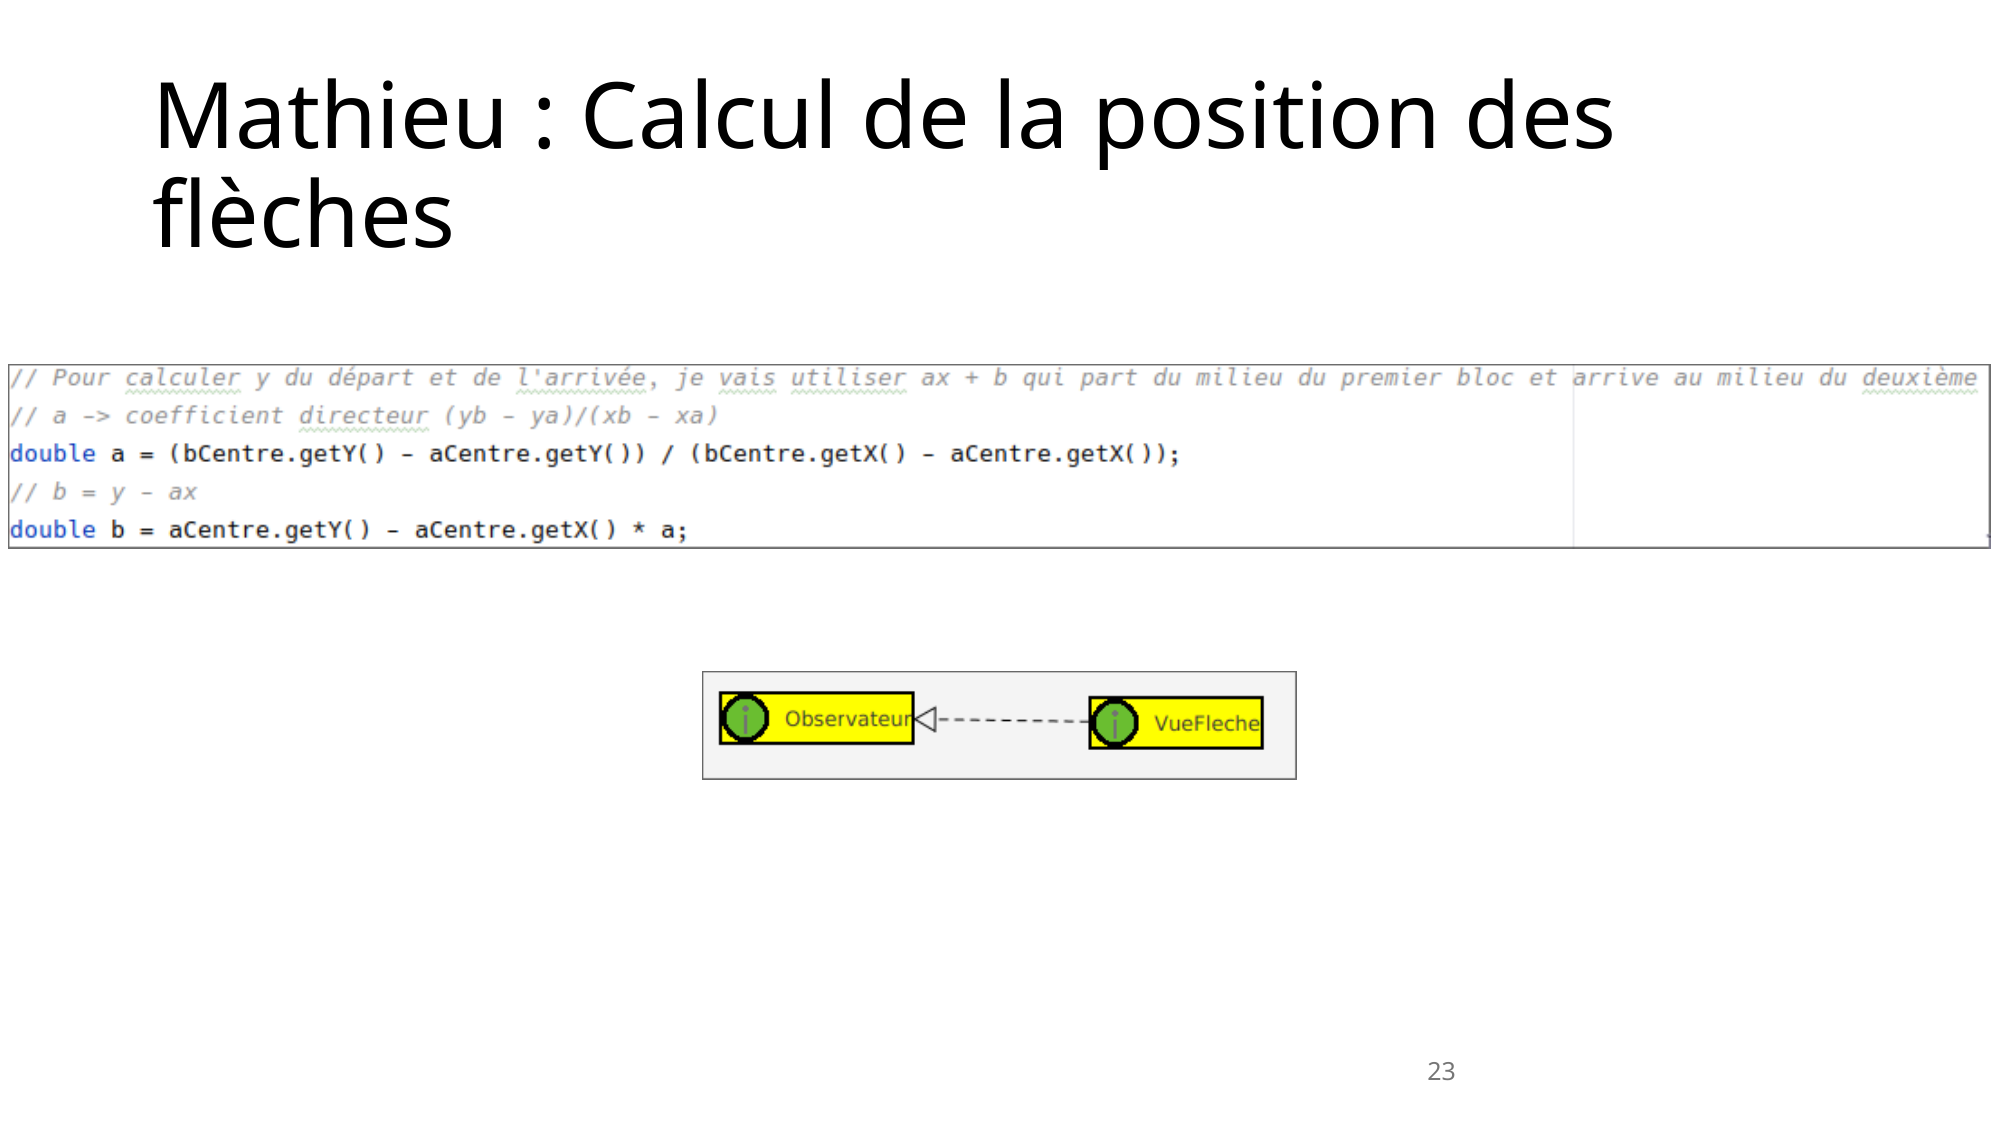

# Mathieu : Calcul de la position des flèches